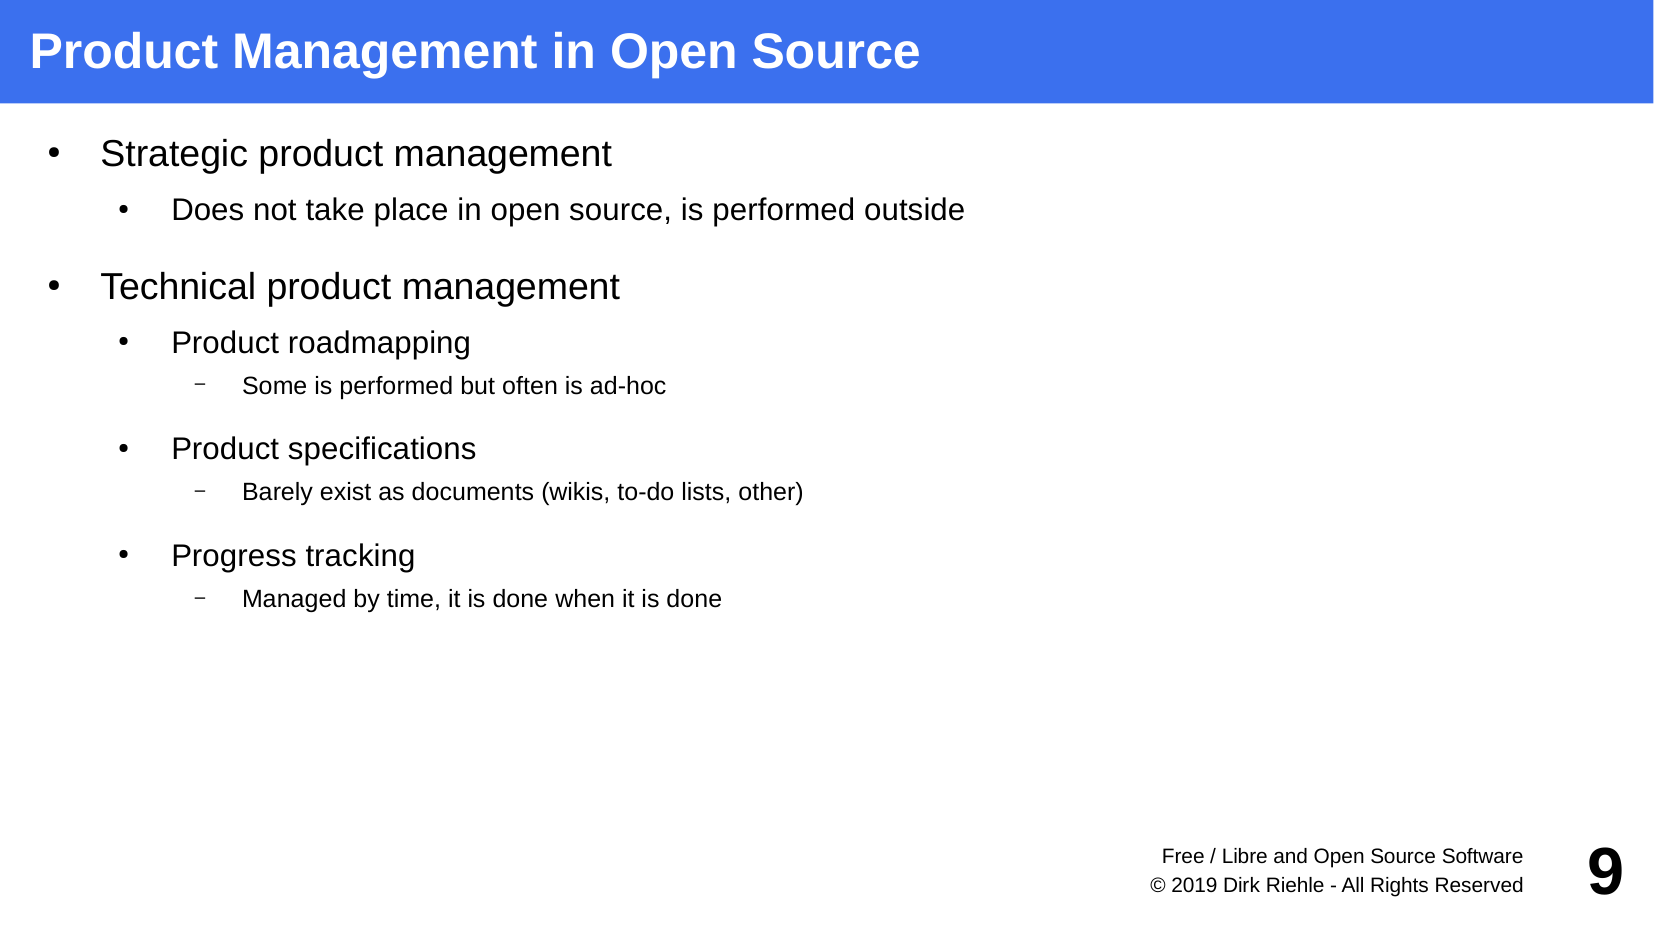

# Product Management in Open Source
Strategic product management
Does not take place in open source, is performed outside
Technical product management
Product roadmapping
Some is performed but often is ad-hoc
Product specifications
Barely exist as documents (wikis, to-do lists, other)
Progress tracking
Managed by time, it is done when it is done
Free / Libre and Open Source Software
9
© 2019 Dirk Riehle - All Rights Reserved